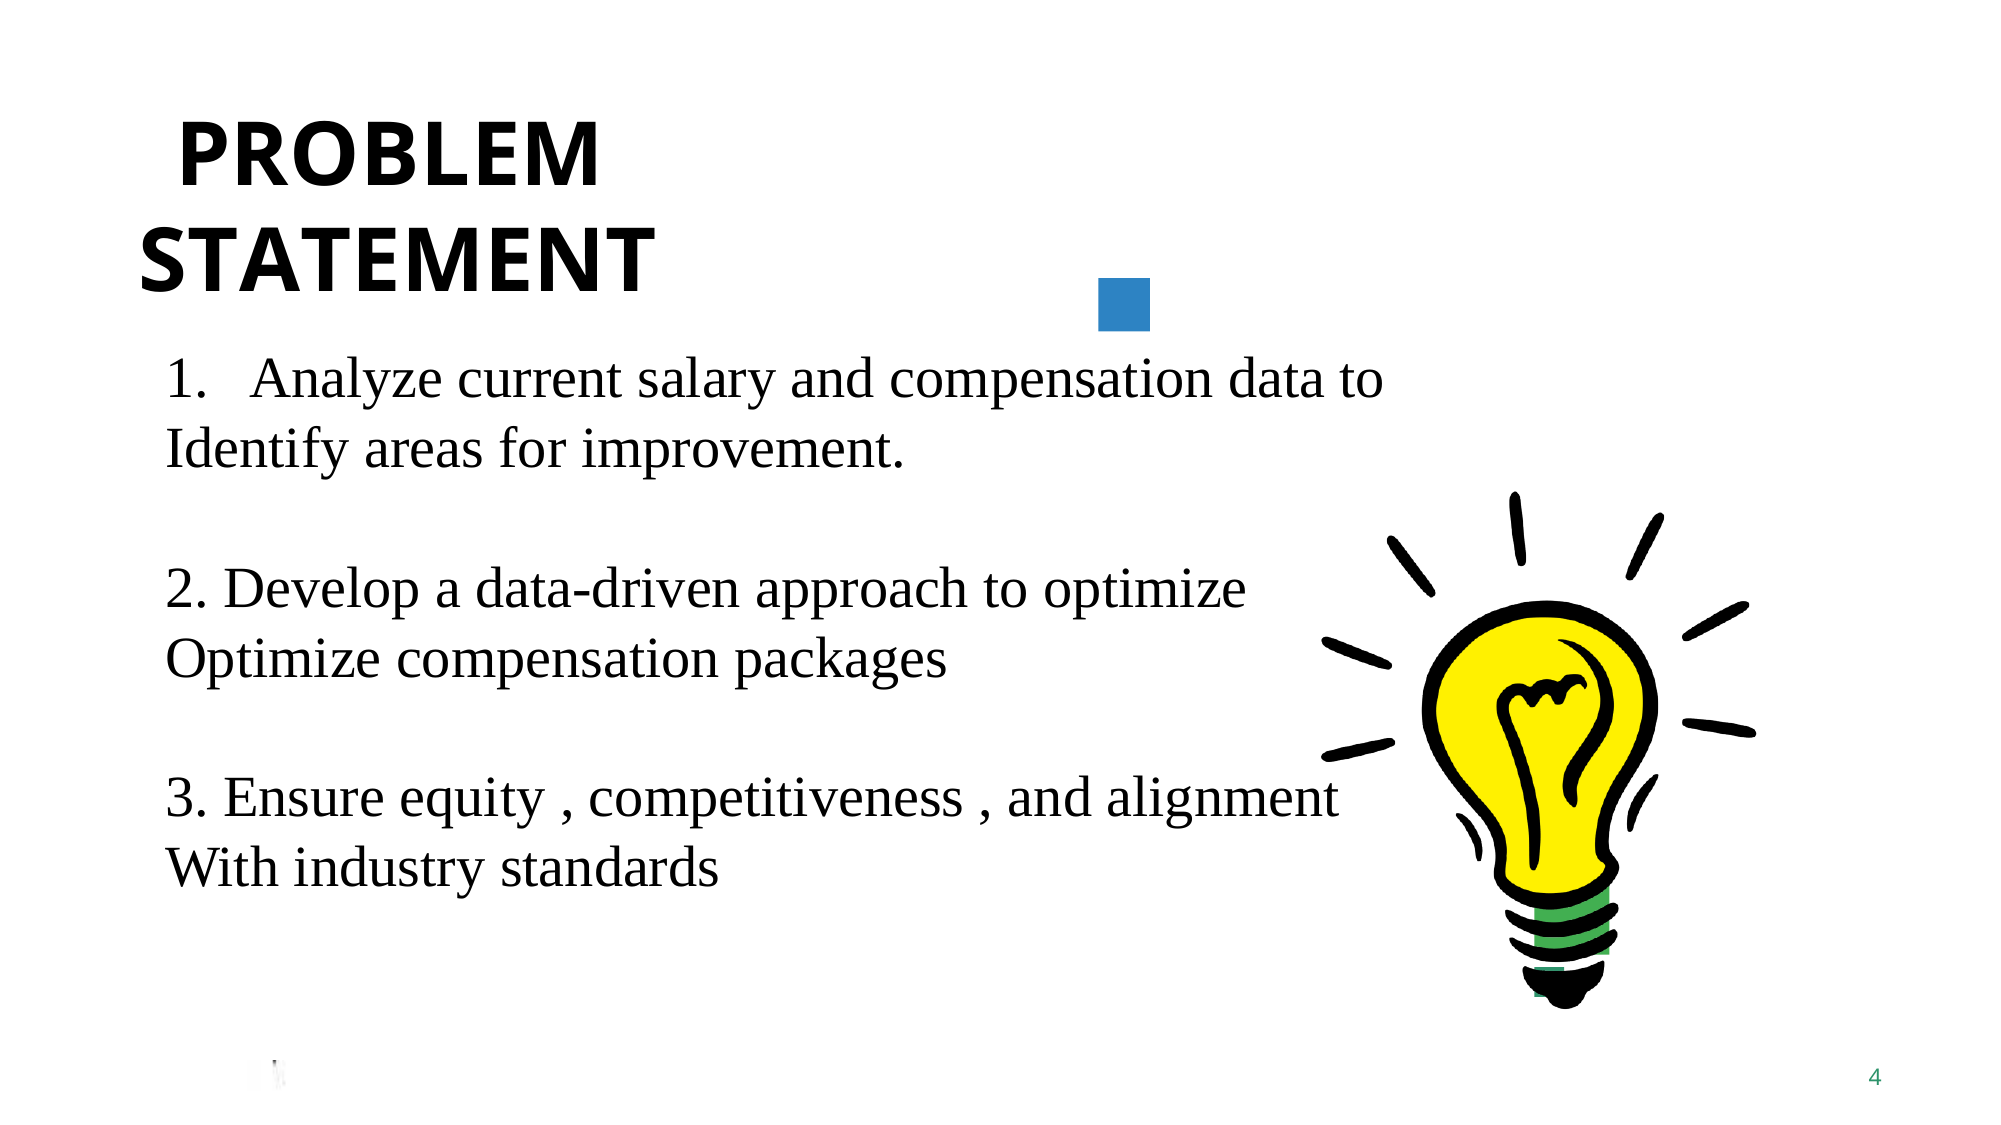

# PROBLEM	STATEMENT
Analyze current salary and compensation data to
Identify areas for improvement.
2. Develop a data-driven approach to optimize
Optimize compensation packages
3. Ensure equity , competitiveness , and alignment
With industry standards